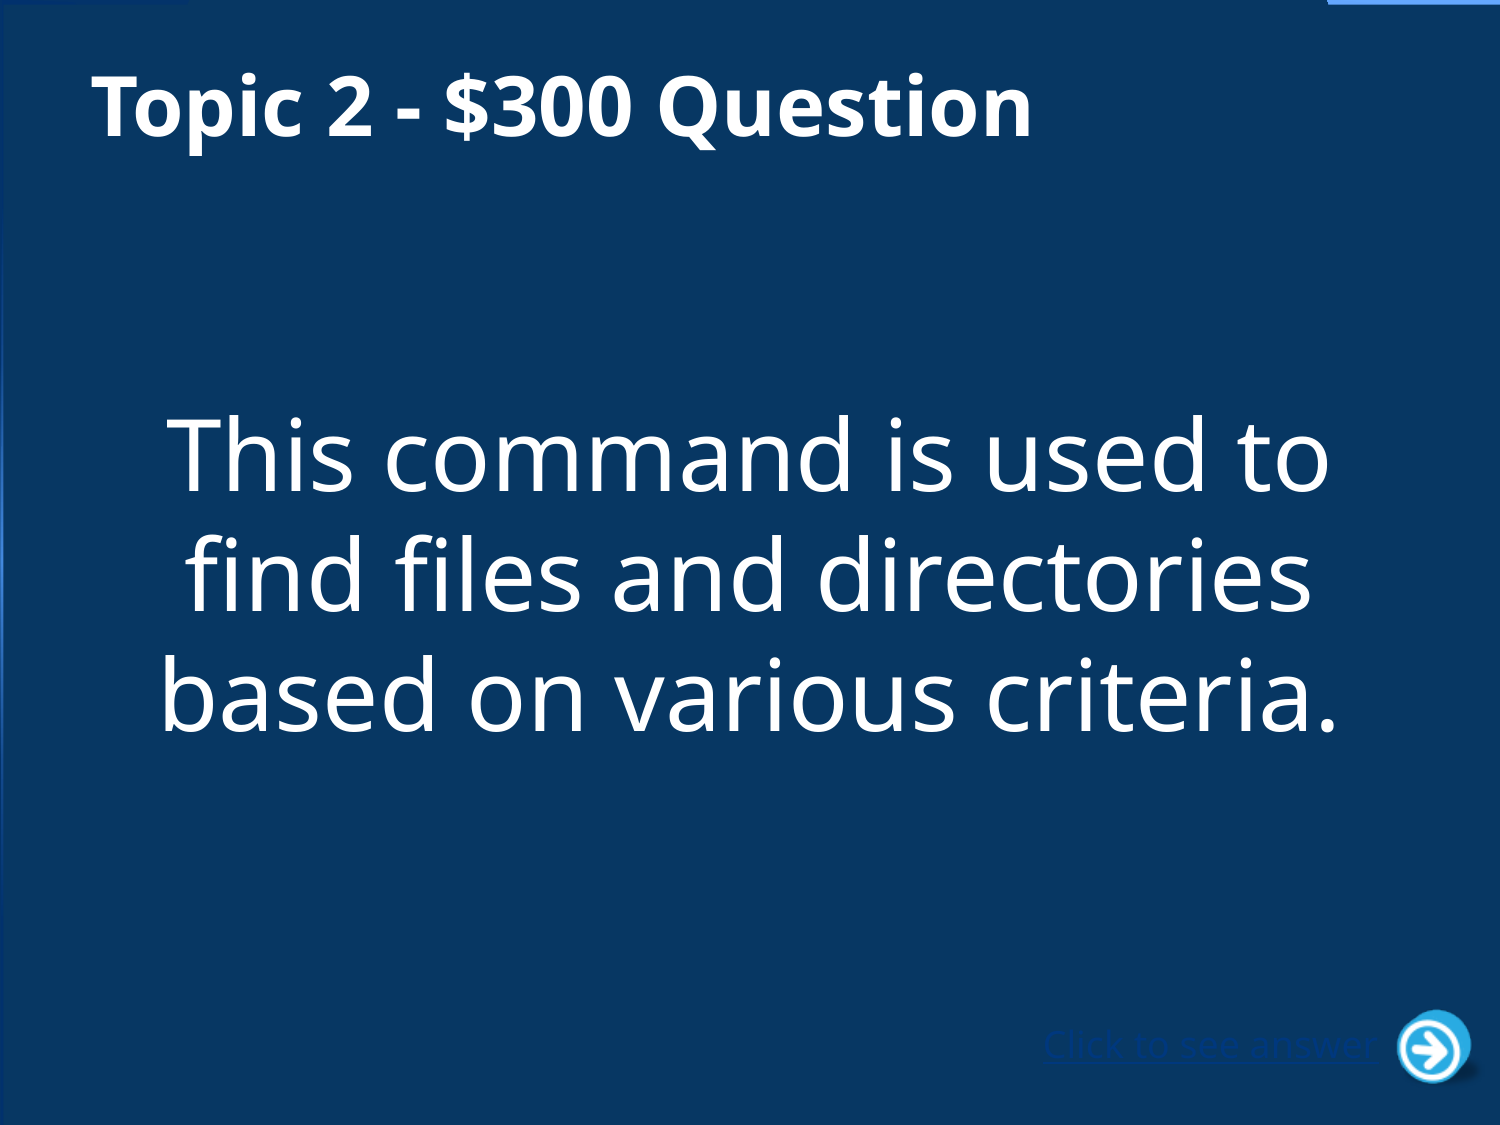

Topic 2 - $300 Question
# This command is used to find files and directories based on various criteria.
Click to see answer